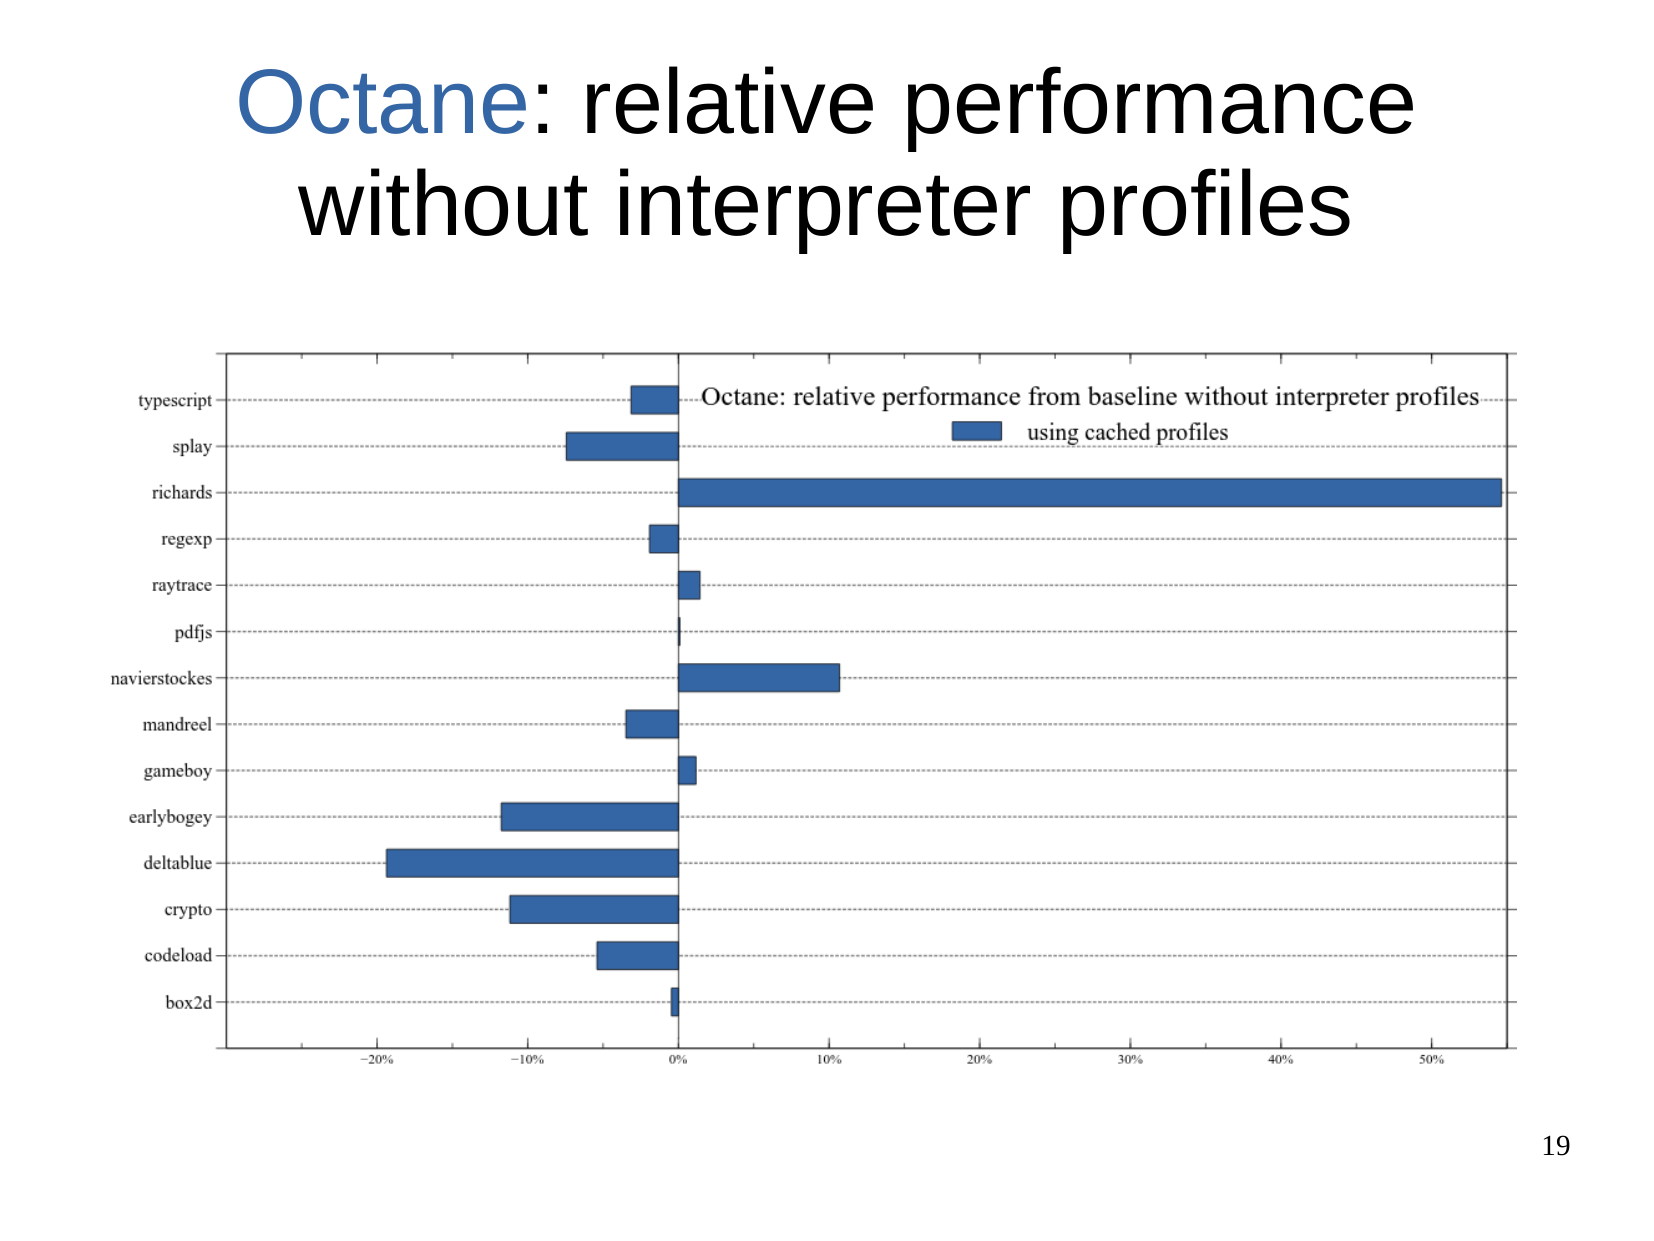

# Octane: relative performance without interpreter profiles
19